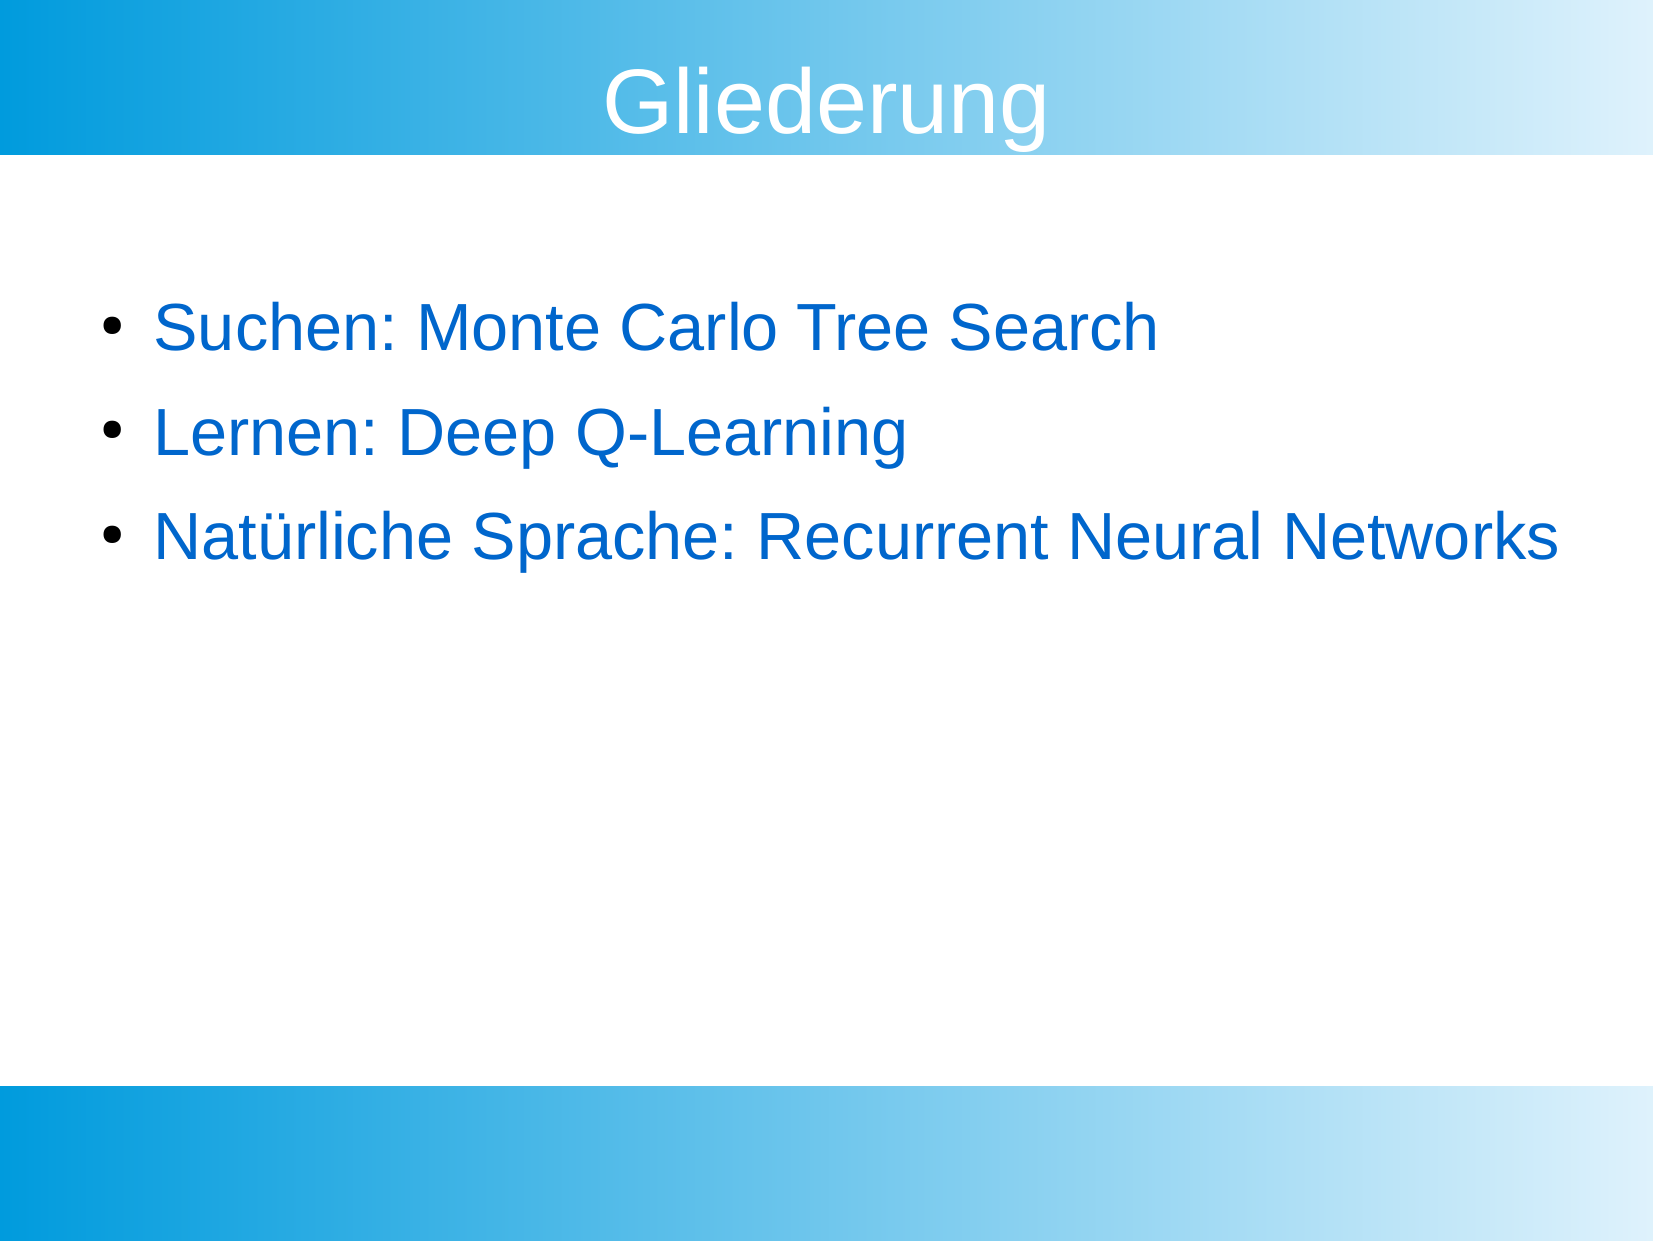

# Gliederung
Suchen: Monte Carlo Tree Search
Lernen: Deep Q-Learning
Natürliche Sprache: Recurrent Neural Networks